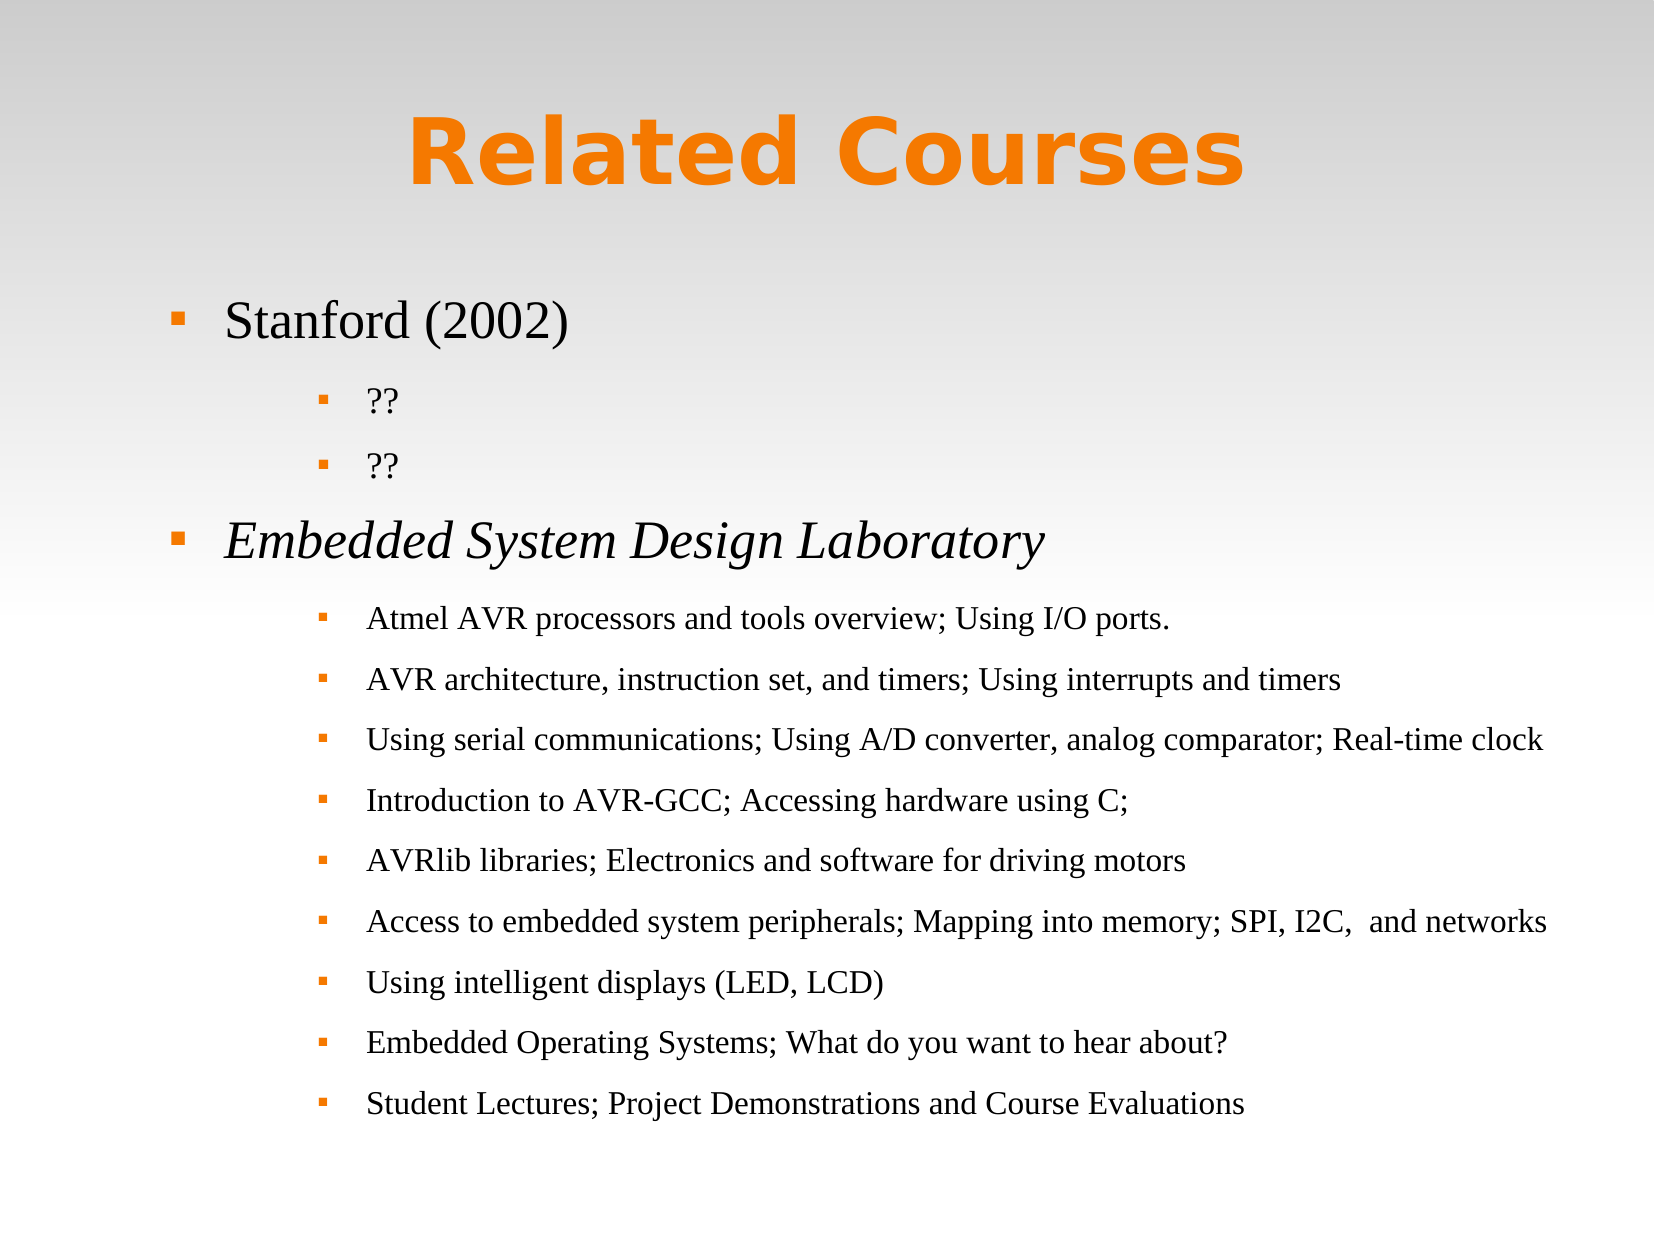

# Related Courses
Stanford (2002)
??
??
Embedded System Design Laboratory
Atmel AVR processors and tools overview; Using I/O ports.
AVR architecture, instruction set, and timers; Using interrupts and timers
Using serial communications; Using A/D converter, analog comparator; Real-time clock
Introduction to AVR-GCC; Accessing hardware using C;
AVRlib libraries; Electronics and software for driving motors
Access to embedded system peripherals; Mapping into memory; SPI, I2C, and networks
Using intelligent displays (LED, LCD)
Embedded Operating Systems; What do you want to hear about?
Student Lectures; Project Demonstrations and Course Evaluations